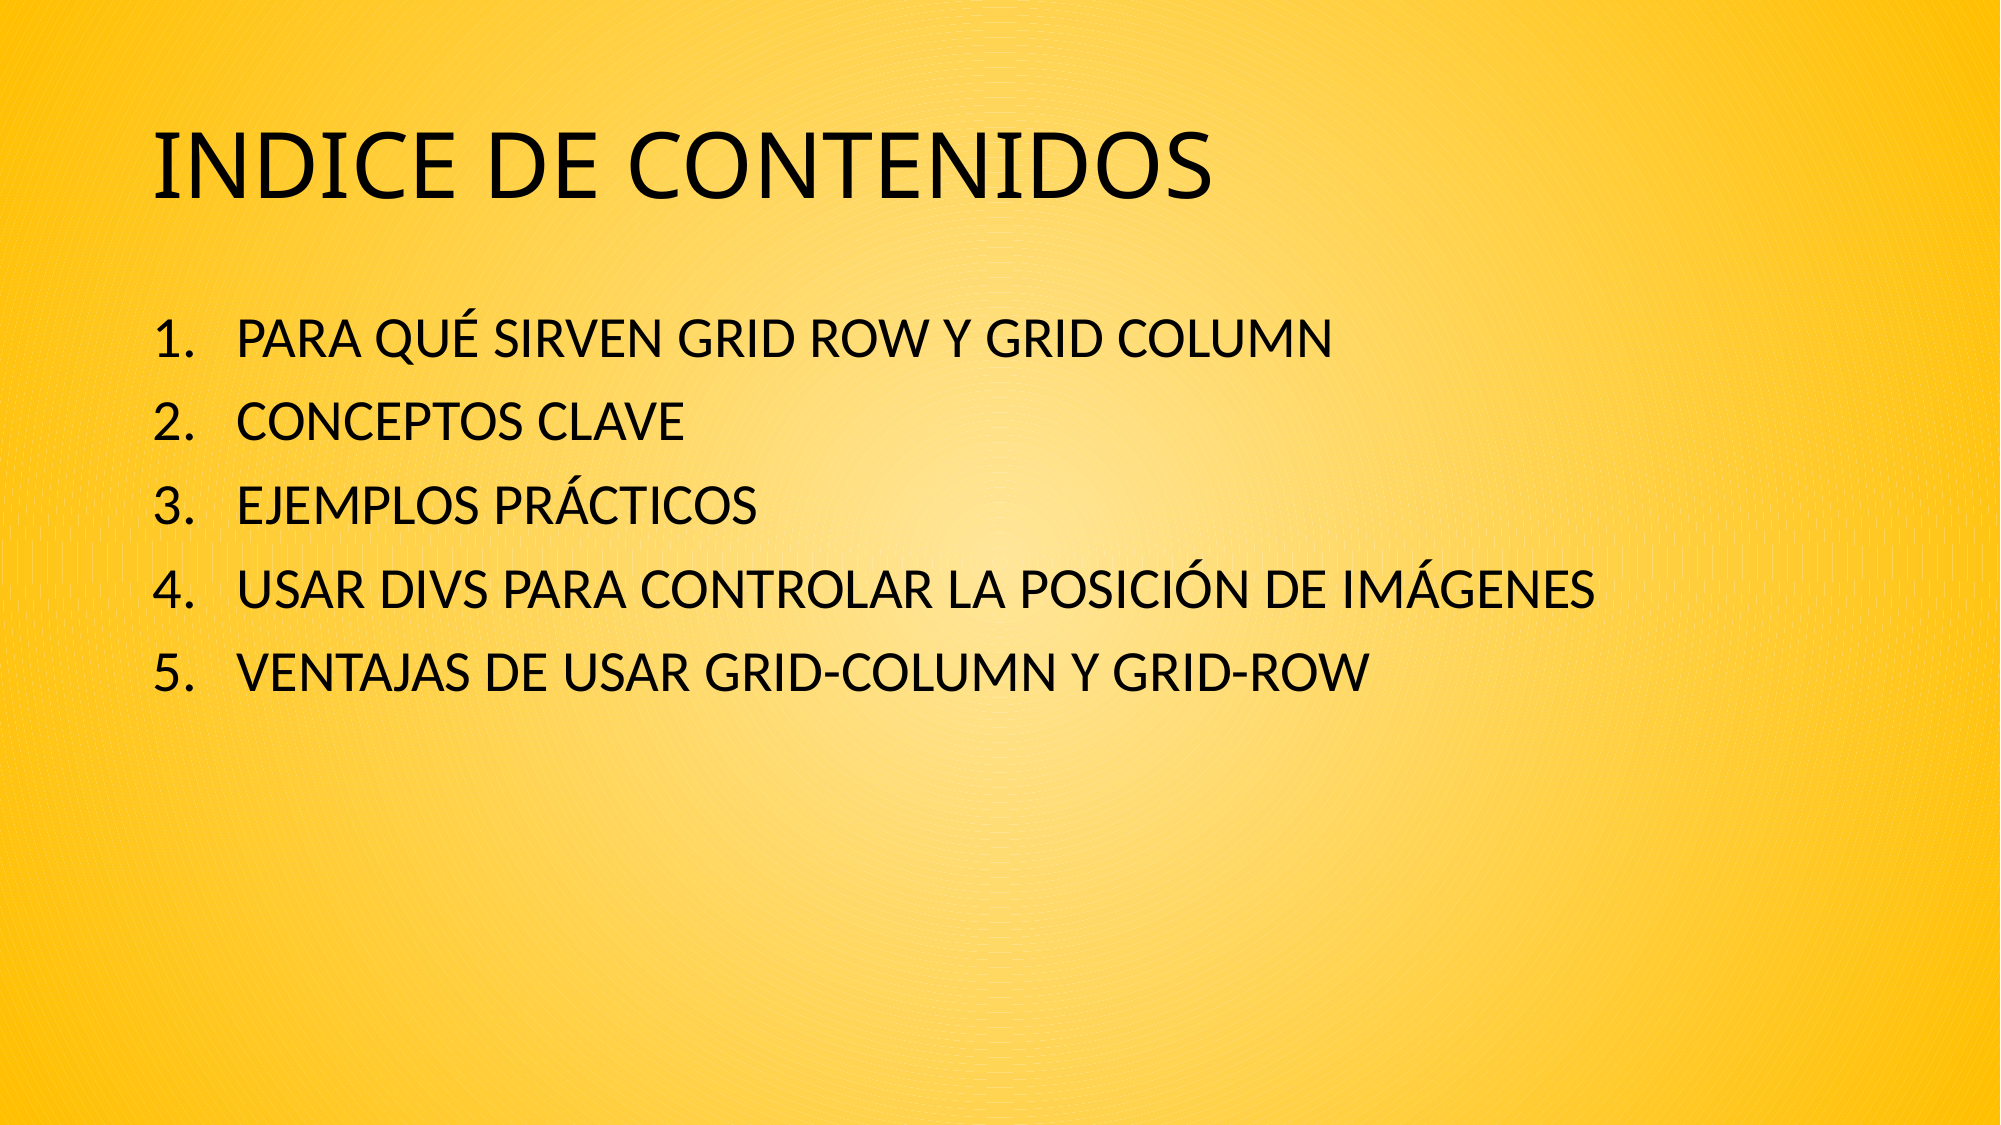

# INDICE DE CONTENIDOS
PARA QUÉ SIRVEN GRID ROW Y GRID COLUMN
CONCEPTOS CLAVE
EJEMPLOS PRÁCTICOS
USAR DIVS PARA CONTROLAR LA POSICIÓN DE IMÁGENES
VENTAJAS DE USAR GRID-COLUMN Y GRID-ROW